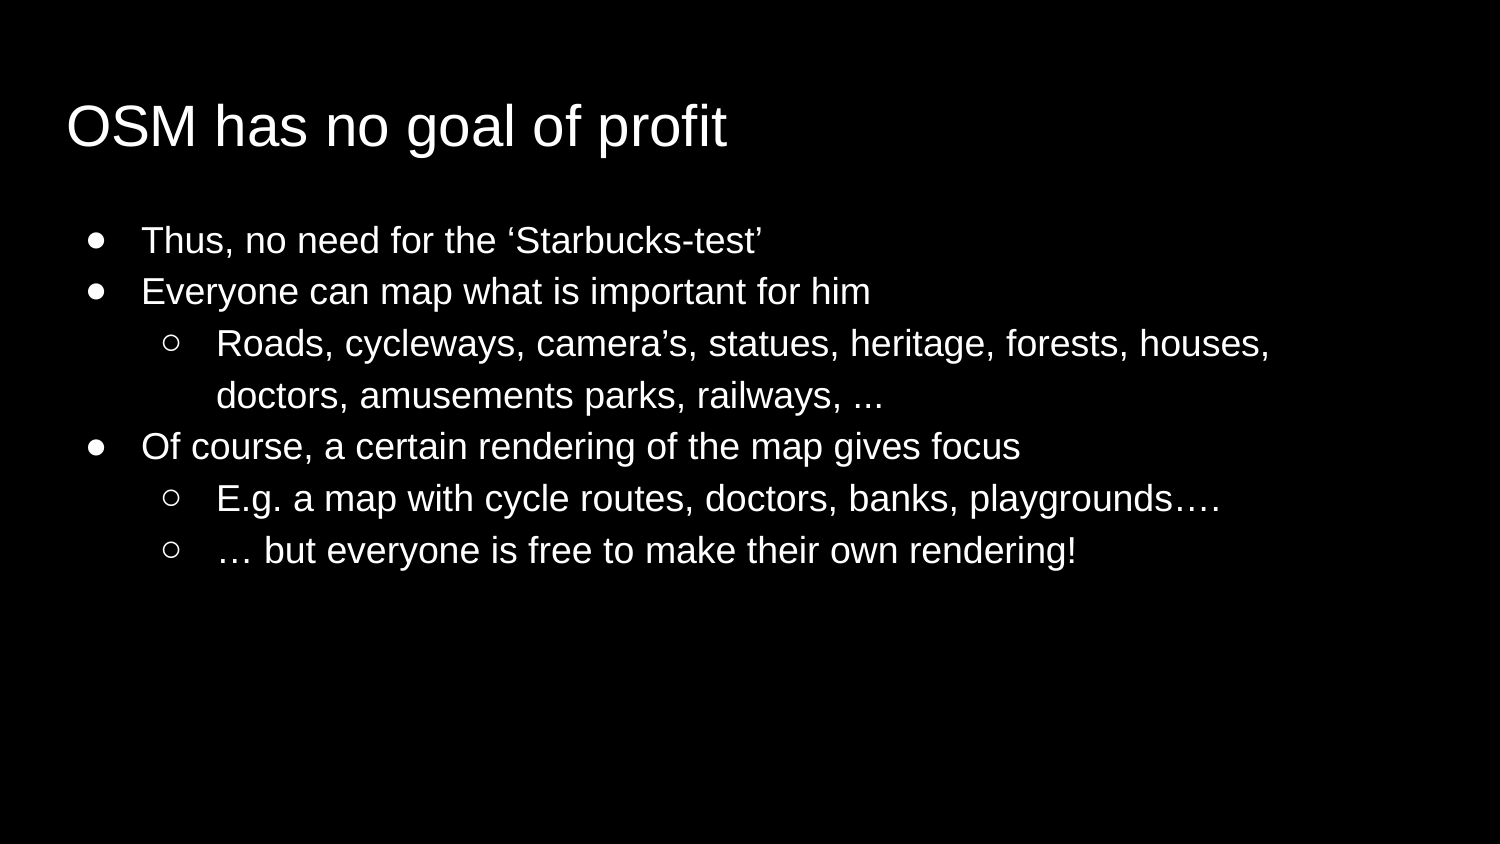

# OSM has no goal of profit
Thus, no need for the ‘Starbucks-test’
Everyone can map what is important for him
Roads, cycleways, camera’s, statues, heritage, forests, houses, doctors, amusements parks, railways, ...
Of course, a certain rendering of the map gives focus
E.g. a map with cycle routes, doctors, banks, playgrounds….
… but everyone is free to make their own rendering!